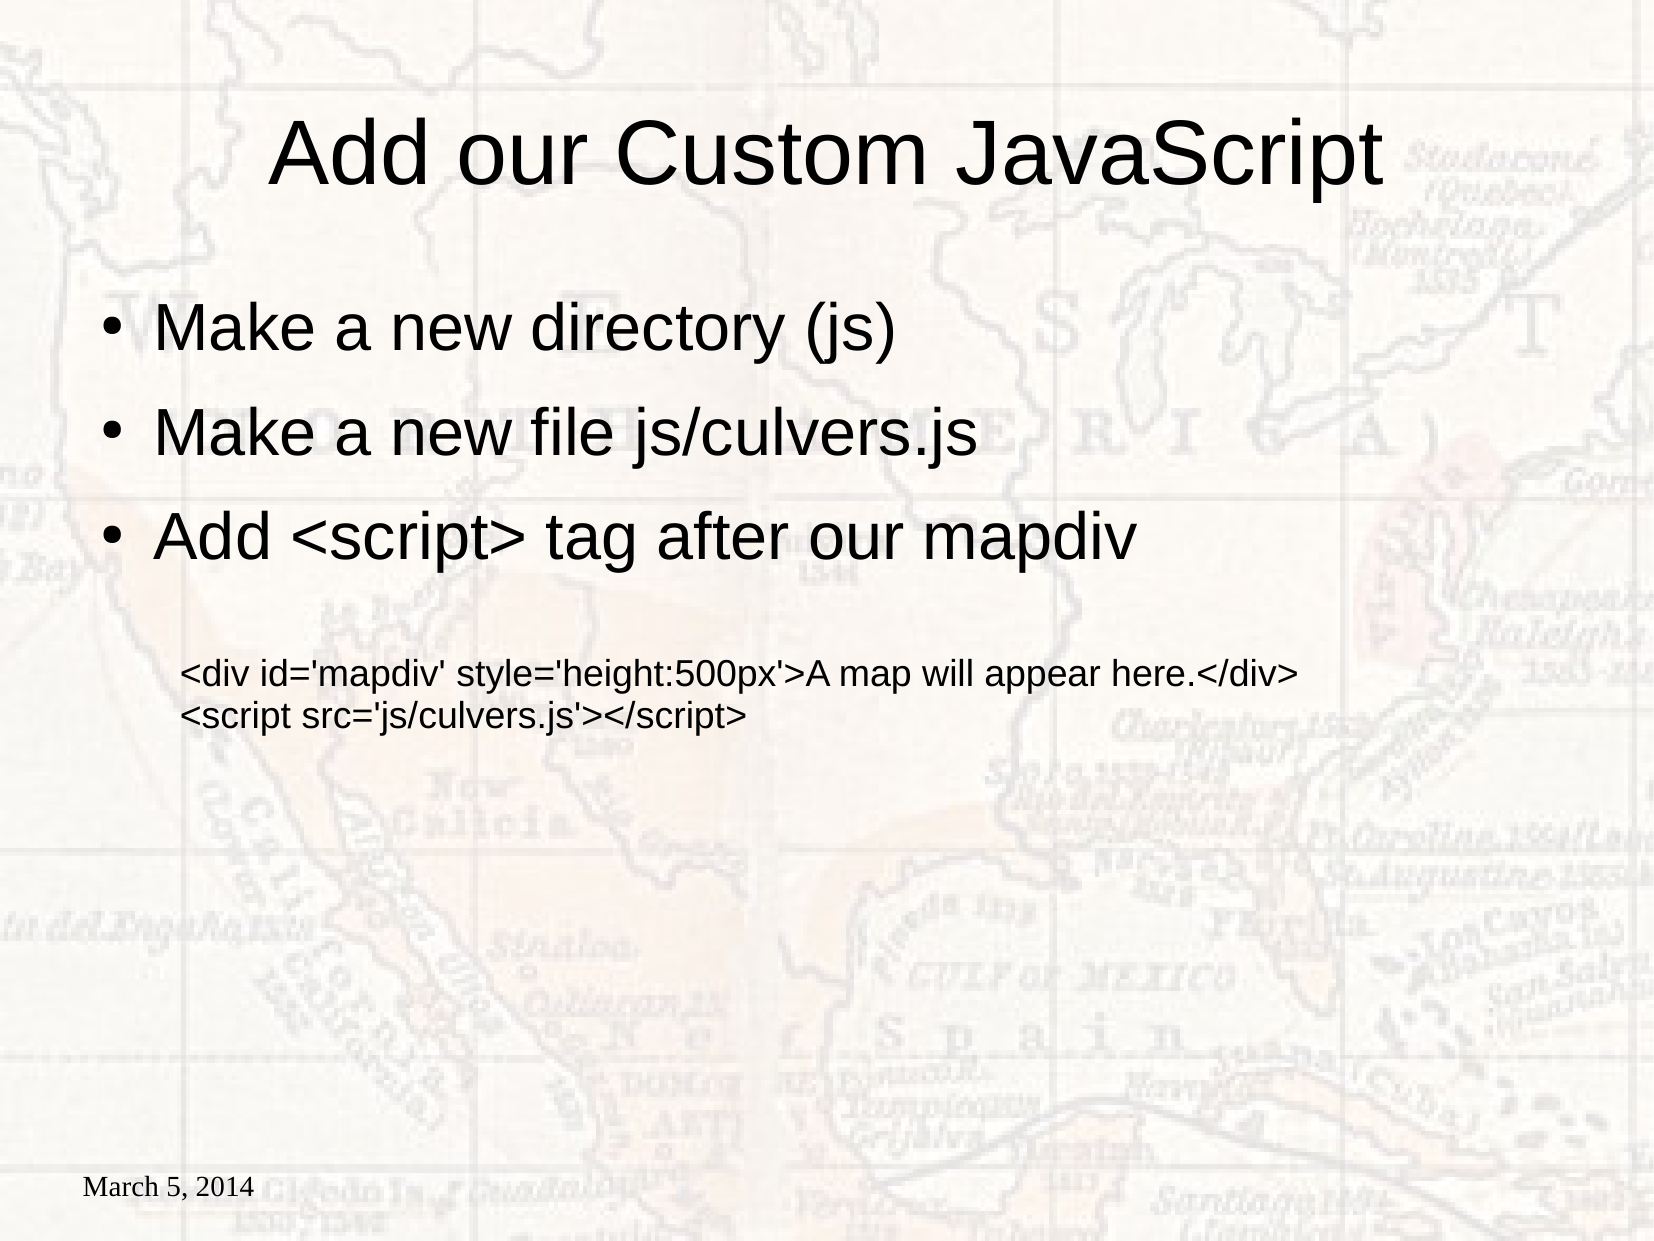

# Add our Custom JavaScript
Make a new directory (js)
Make a new file js/culvers.js
Add <script> tag after our mapdiv
	<div id='mapdiv' style='height:500px'>A map will appear here.</div>
	<script src='js/culvers.js'></script>